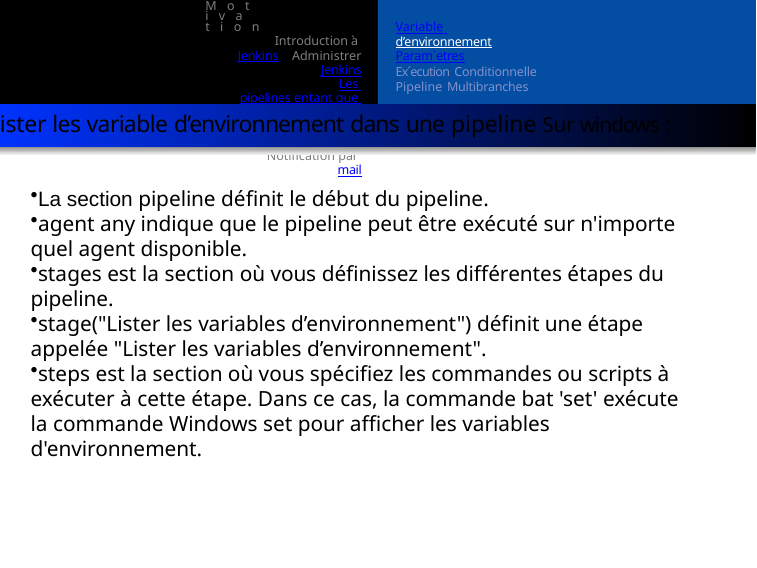

Motivation Introduction `a Jenkins Administrer Jenkins
Les pipelines entant que Code
Jenkins Webhook Notification par mail
Variable d’environnement Param`etres
Ex´ecution Conditionnelle
Pipeline Multibranches
Lister les variable d’environnement dans une pipeline Sur windows :
La section pipeline définit le début du pipeline.
agent any indique que le pipeline peut être exécuté sur n'importe quel agent disponible.
stages est la section où vous définissez les différentes étapes du pipeline.
stage("Lister les variables d’environnement") définit une étape appelée "Lister les variables d’environnement".
steps est la section où vous spécifiez les commandes ou scripts à exécuter à cette étape. Dans ce cas, la commande bat 'set' exécute la commande Windows set pour afficher les variables d'environnement.
29 / 39